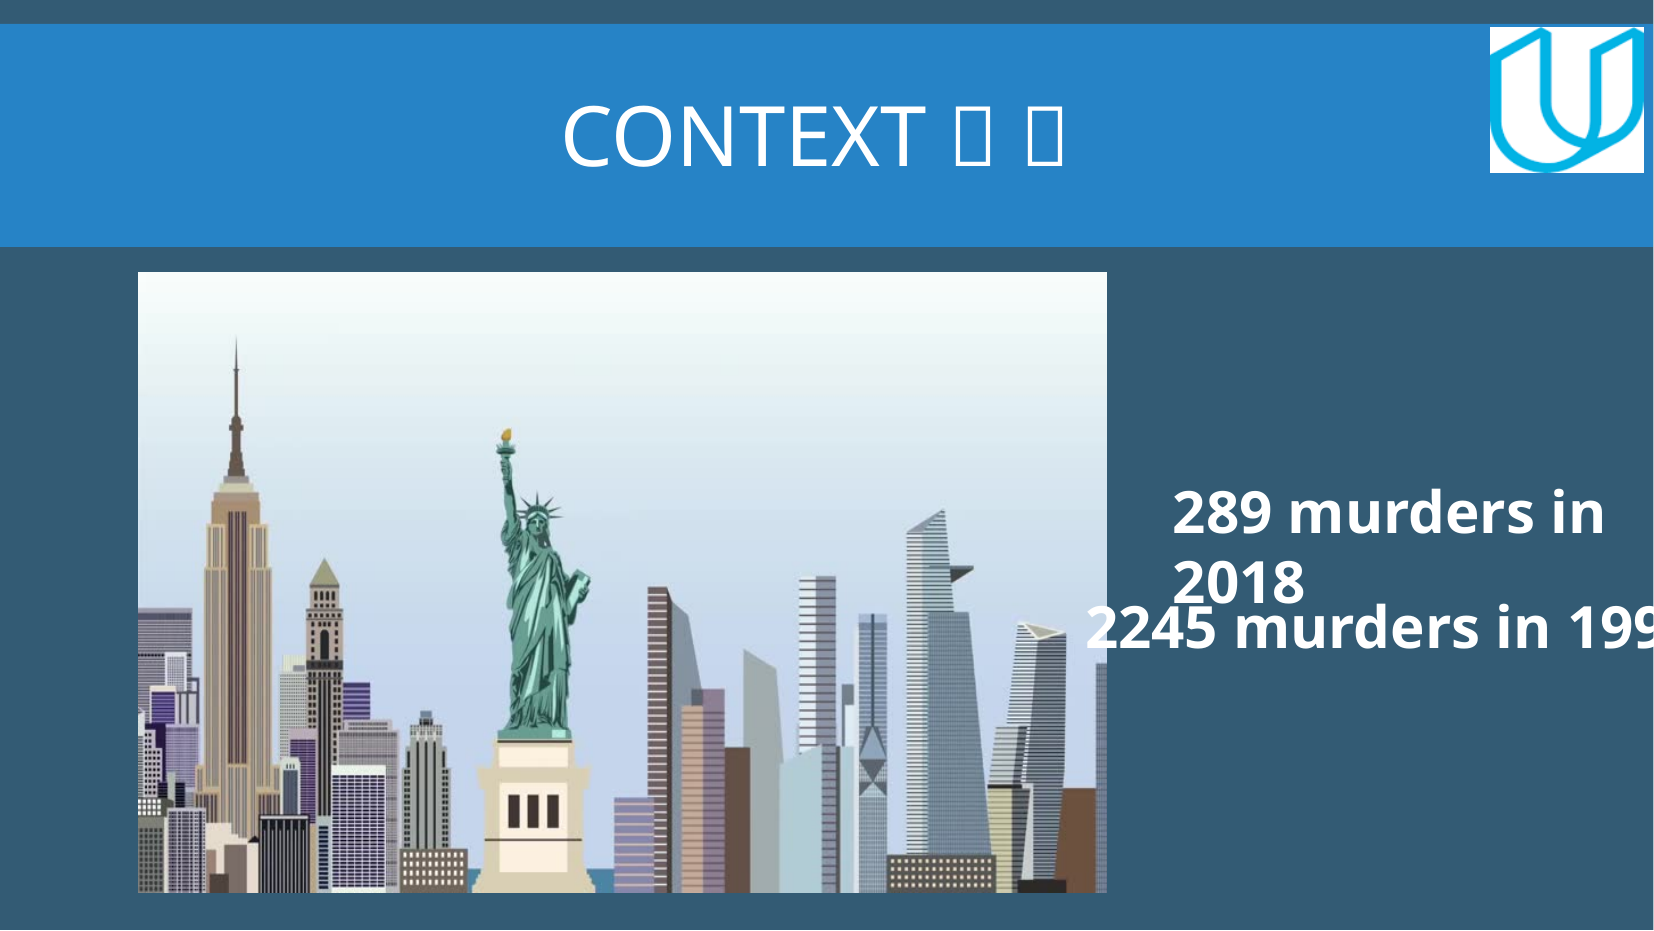

Context  
289 murders in 2018
2245 murders in 1990